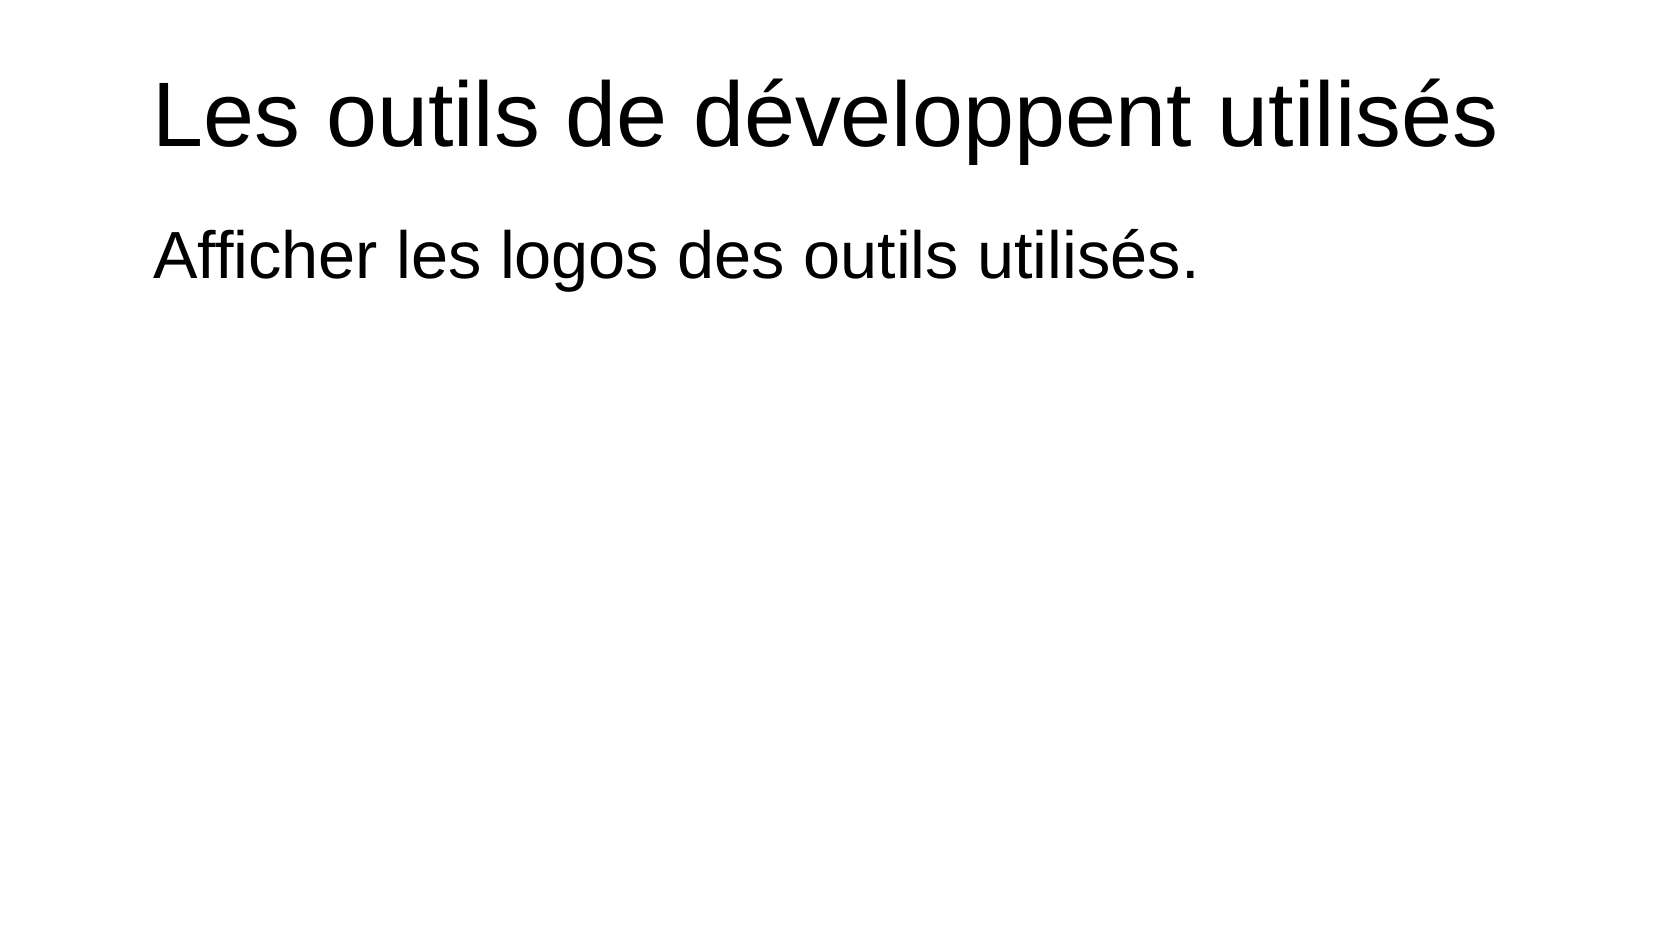

# Les outils de développent utilisés
Afficher les logos des outils utilisés.